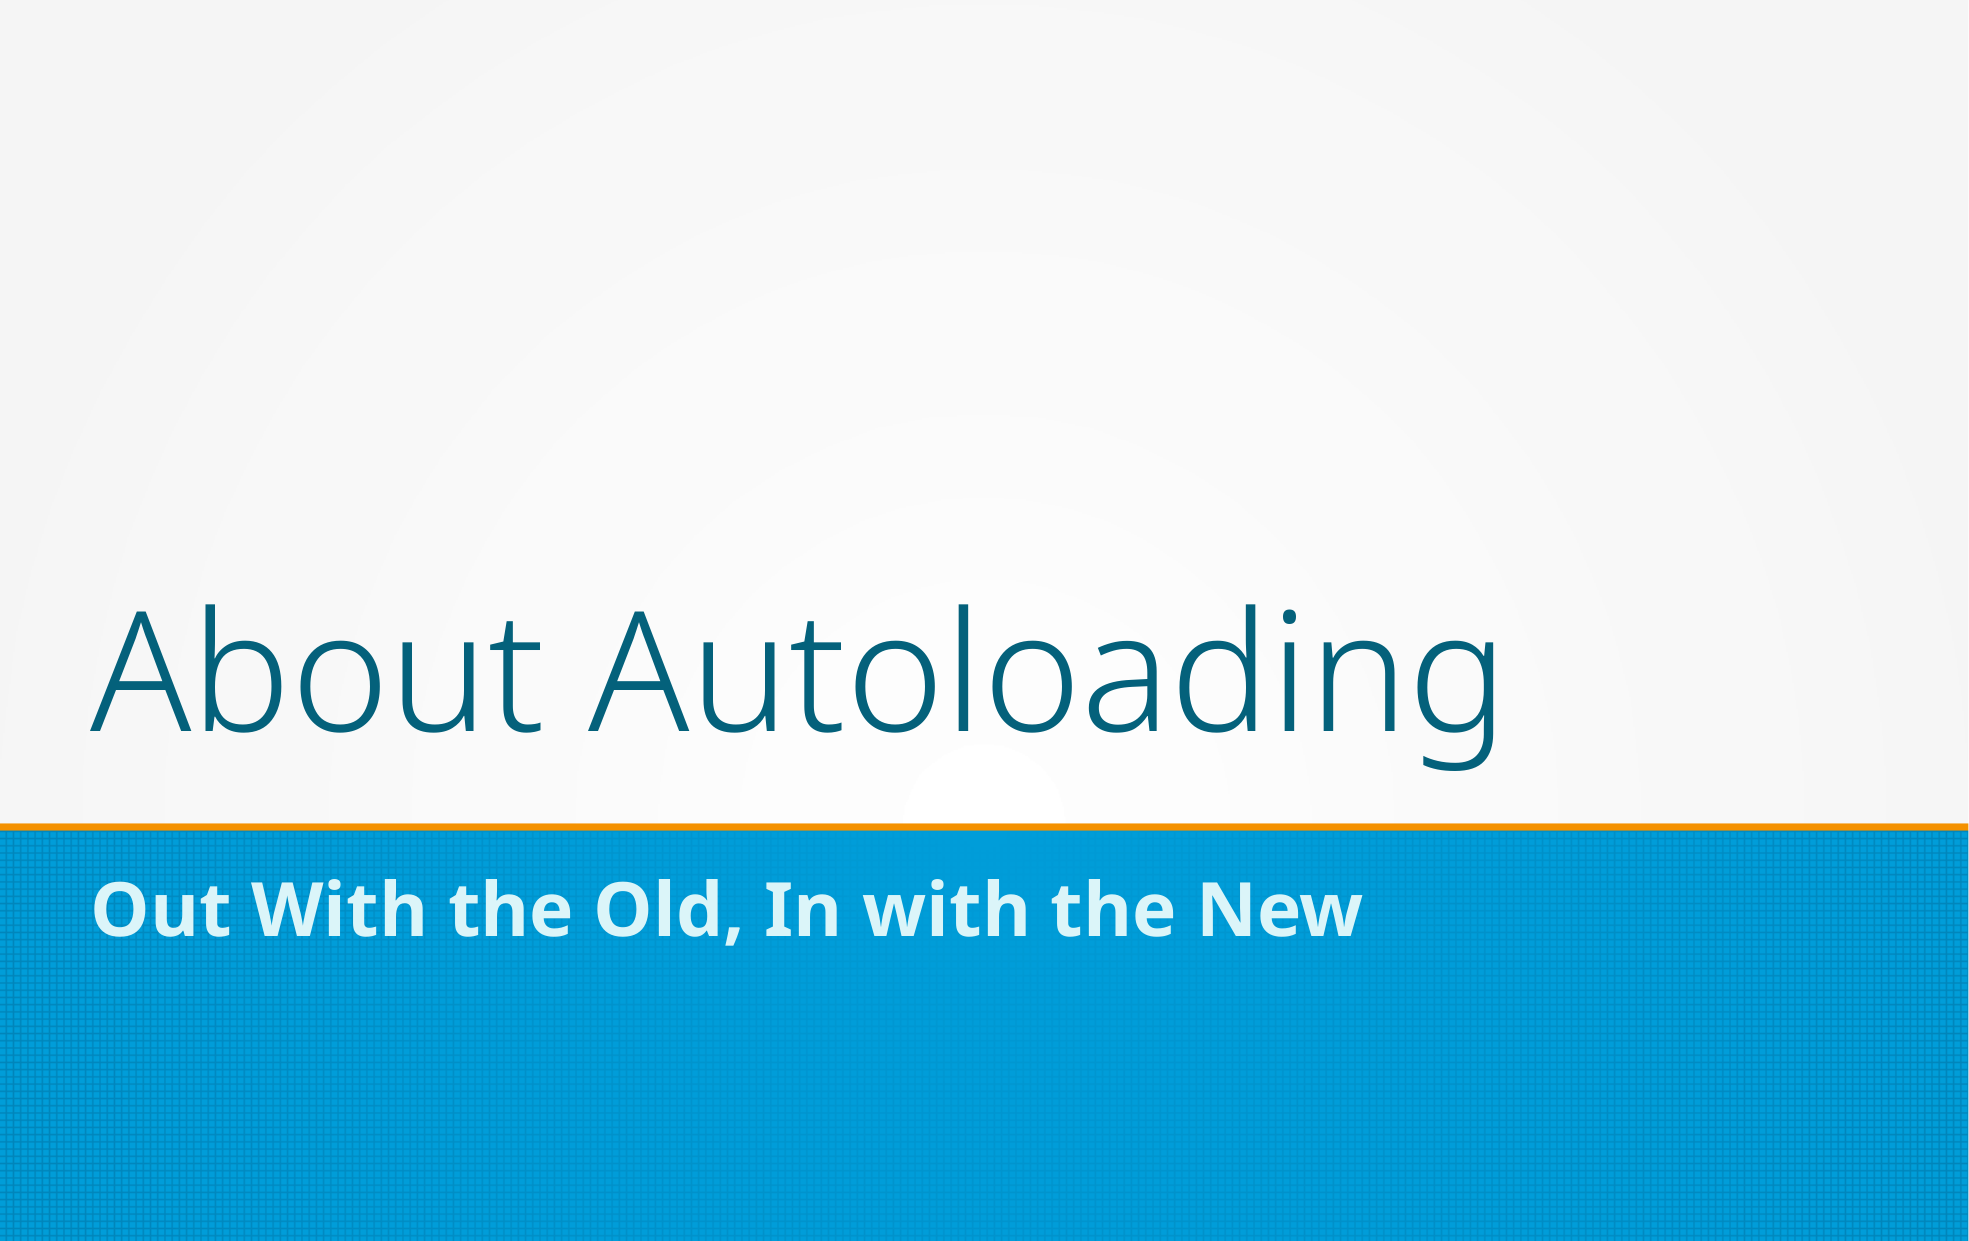

# About Autoloading
Out With the Old, In with the New